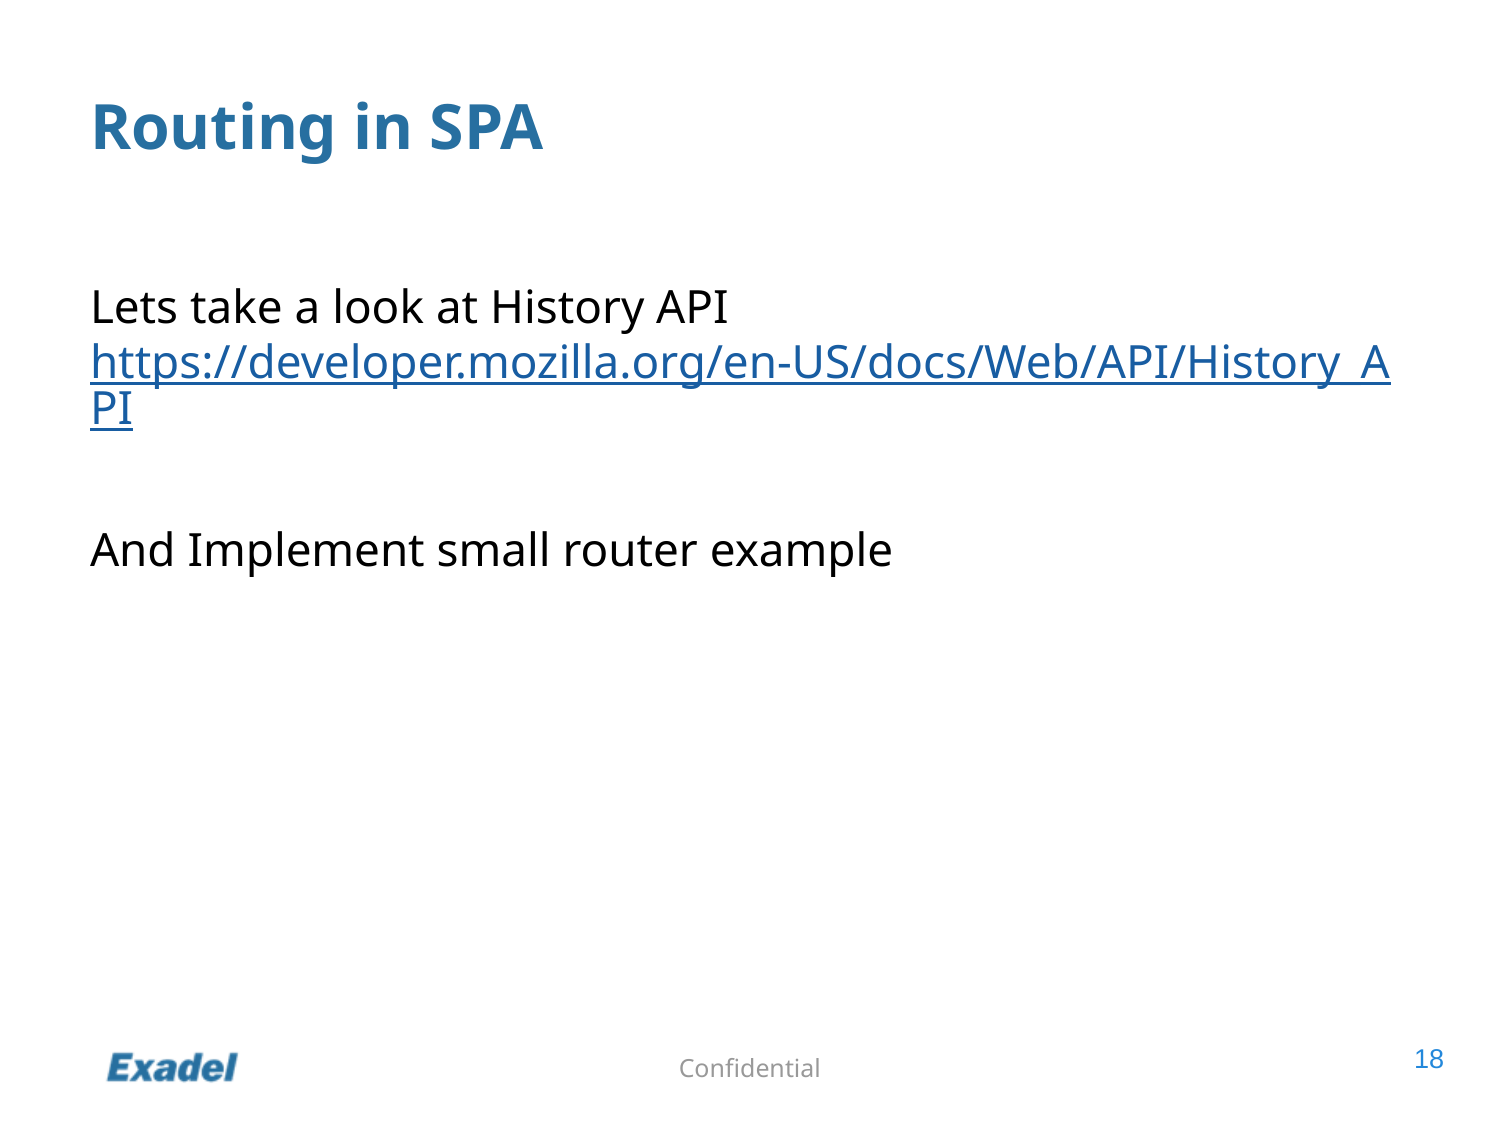

# Routing in SPA
Lets take a look at History API https://developer.mozilla.org/en-US/docs/Web/API/History_API
And Implement small router example